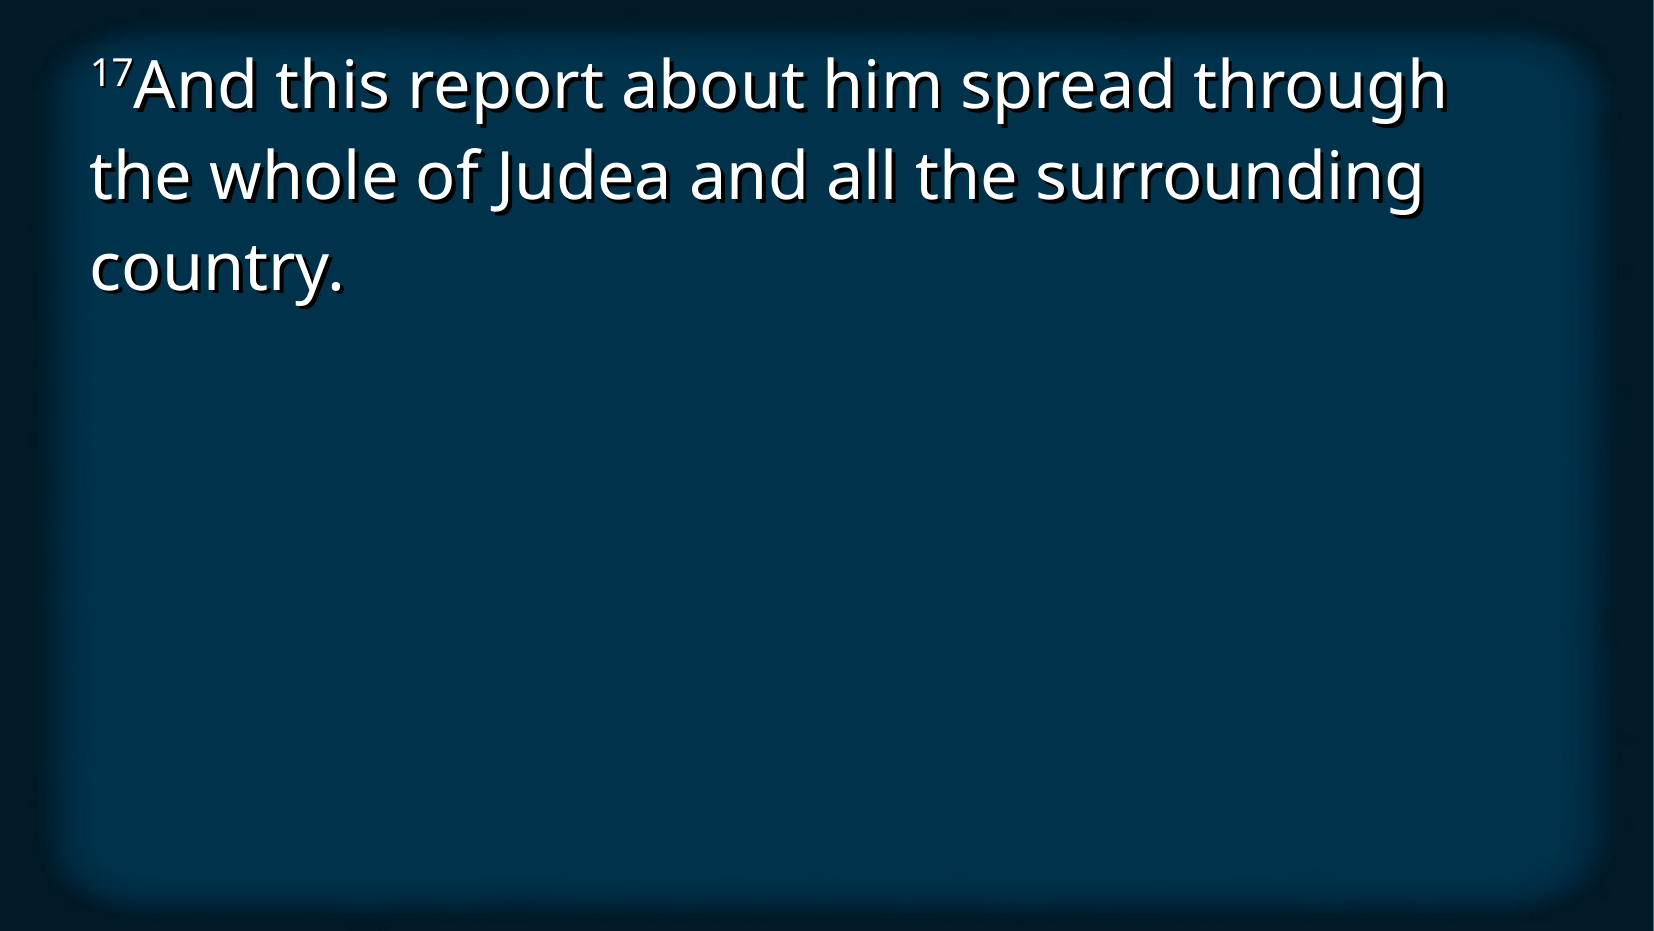

17And this report about him spread through the whole of Judea and all the surrounding country.